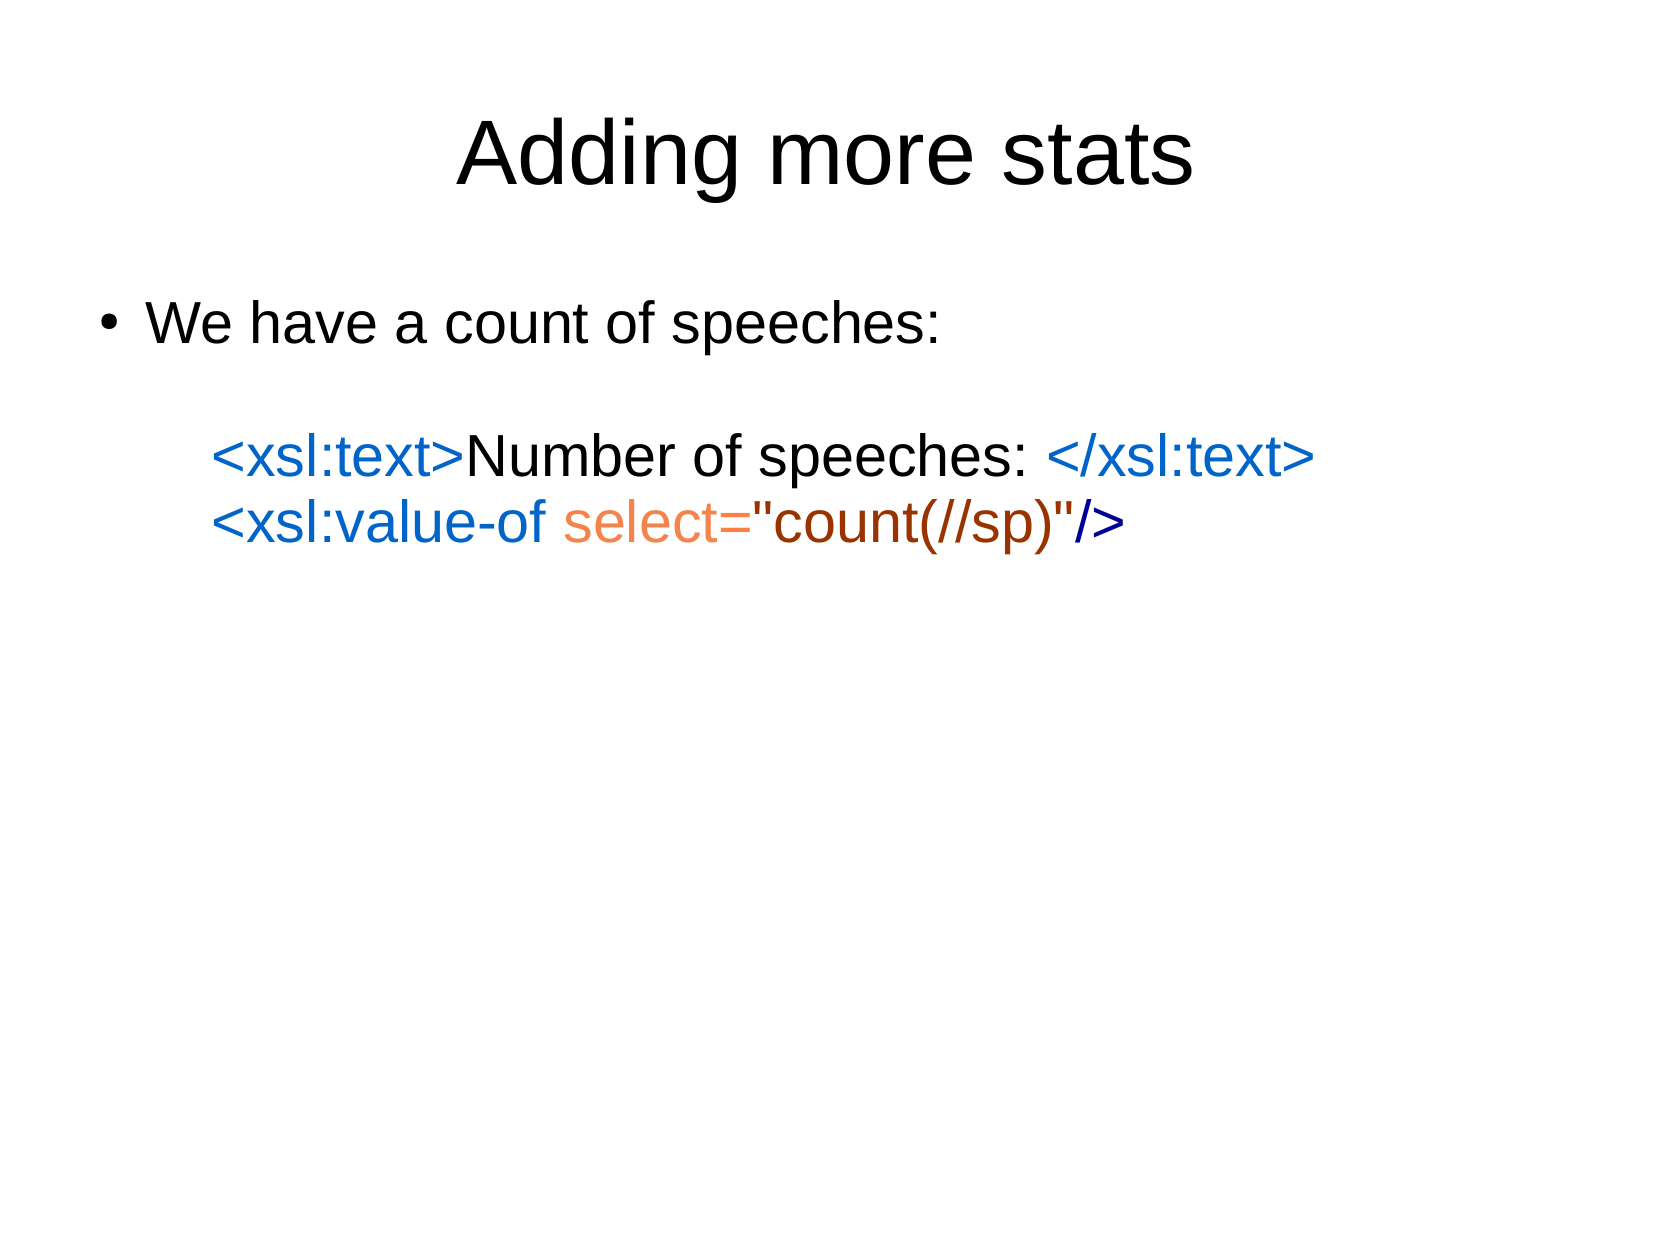

# Adding more stats
We have a count of speeches:
 <xsl:text>Number of speeches: </xsl:text>
 <xsl:value-of select="count(//sp)"/>